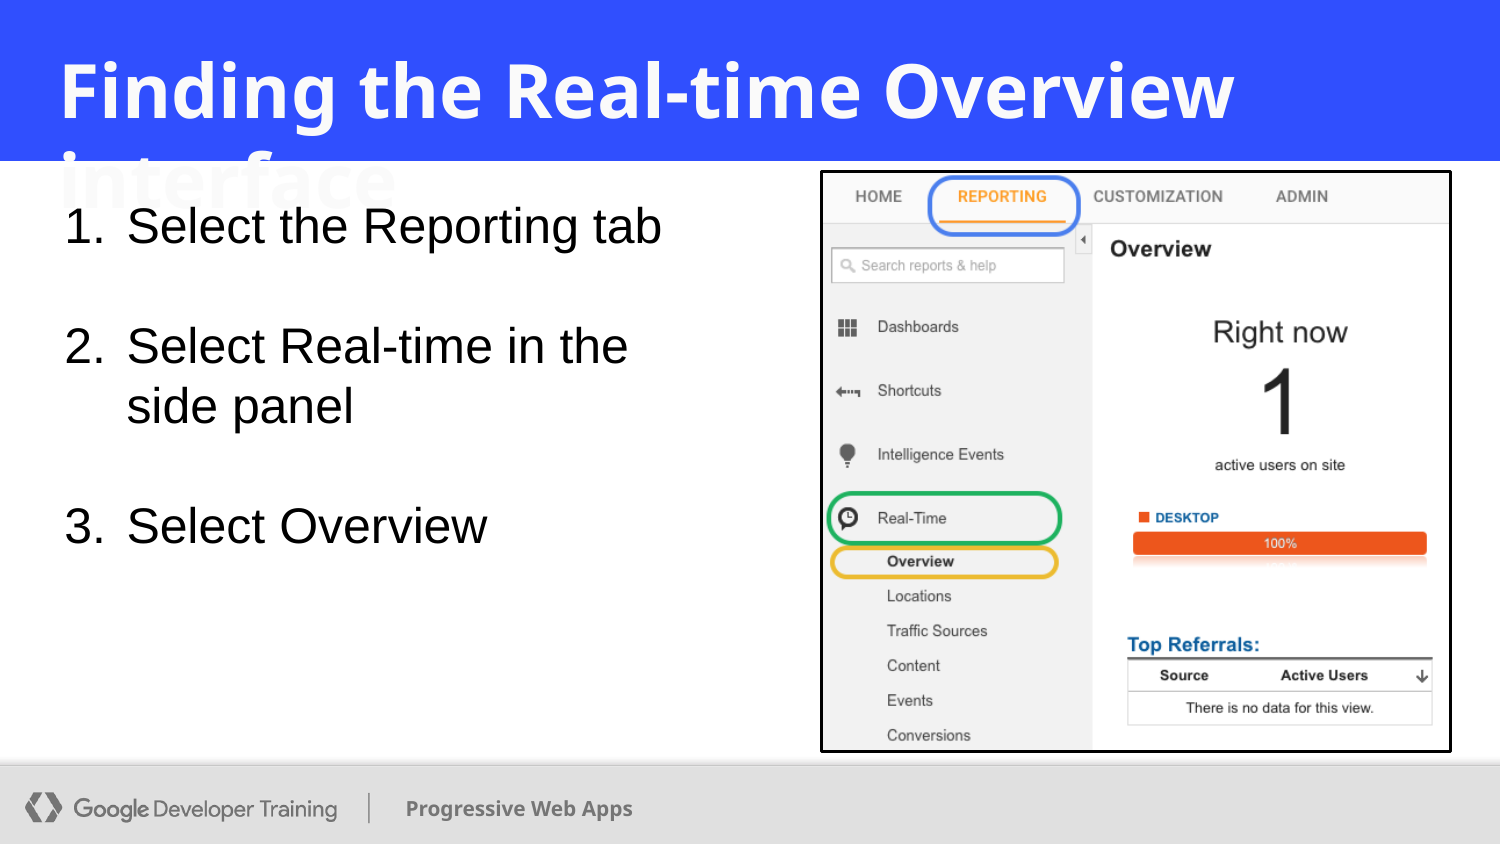

# Finding the Real-time Overview interface
Select the Reporting tab
Select Real-time in the side panel
Select Overview